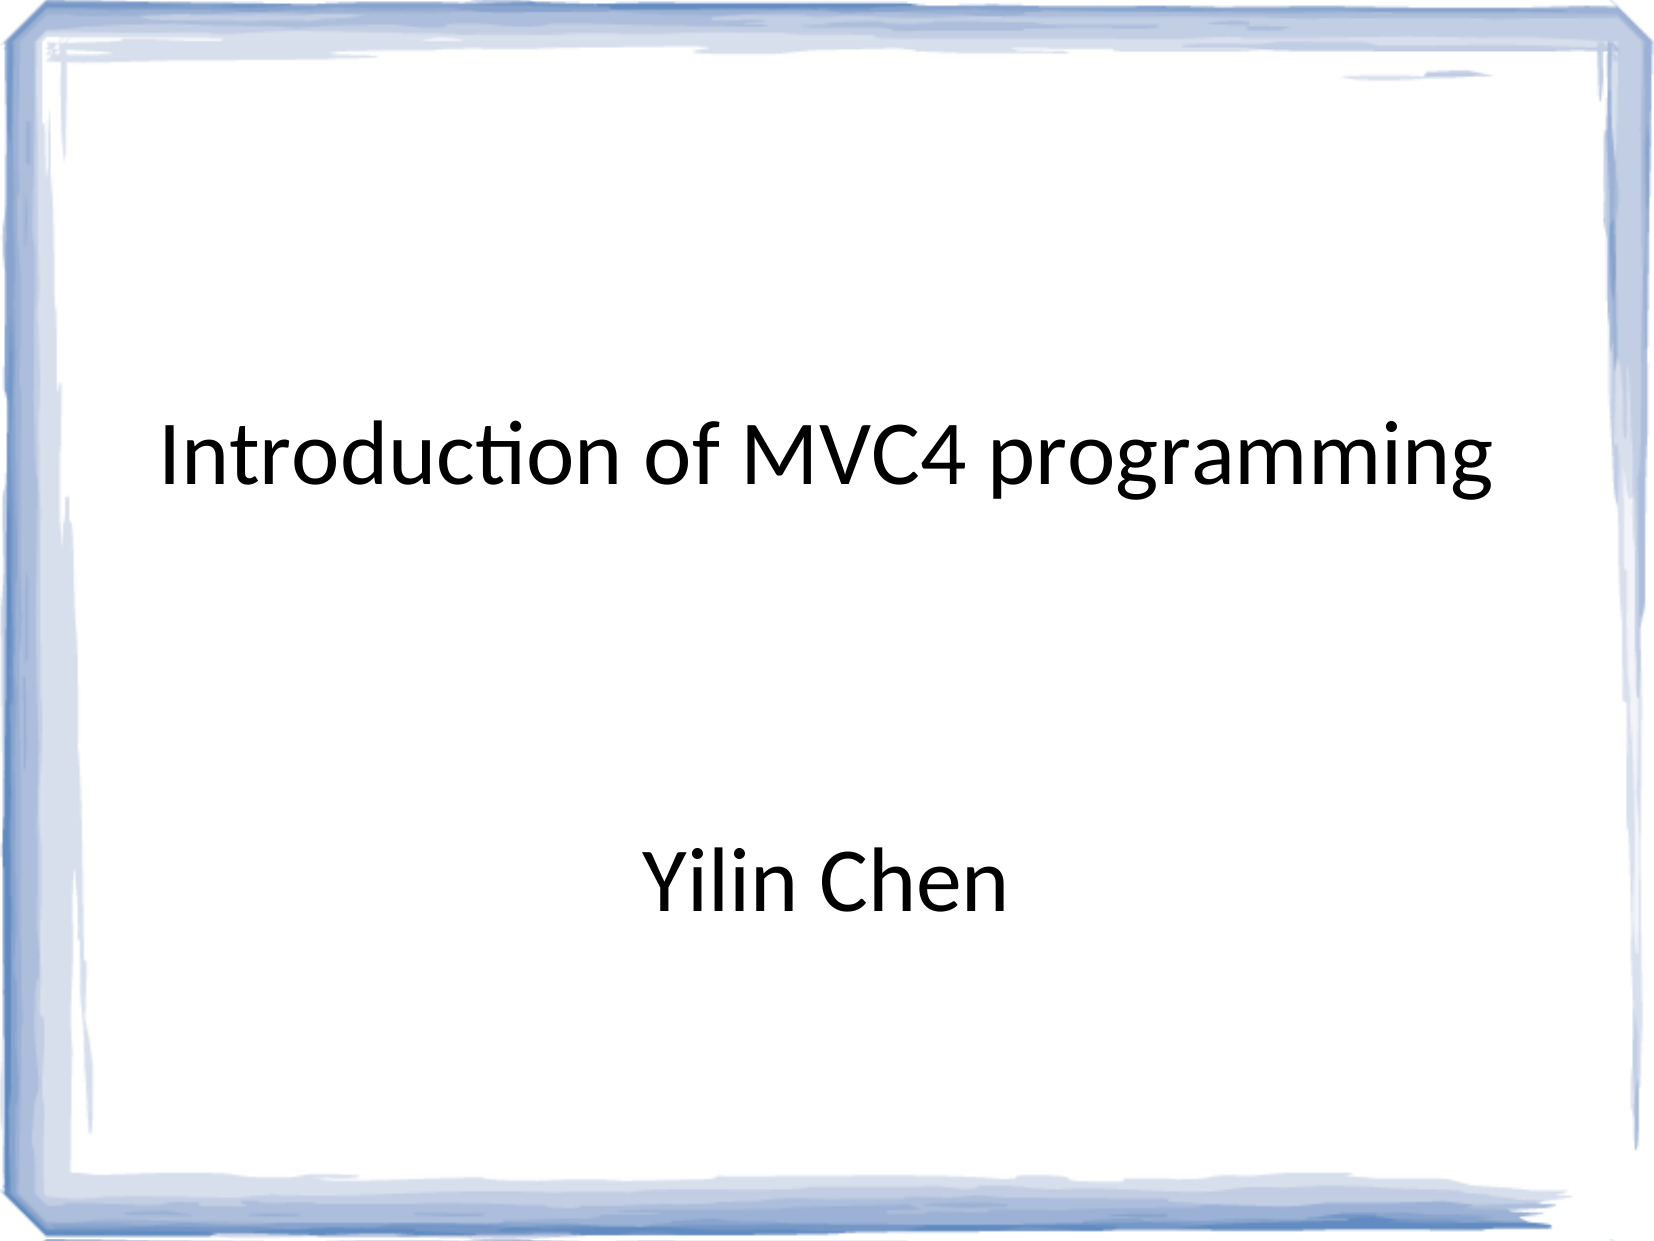

# Introduction of MVC4 programming
Yilin Chen